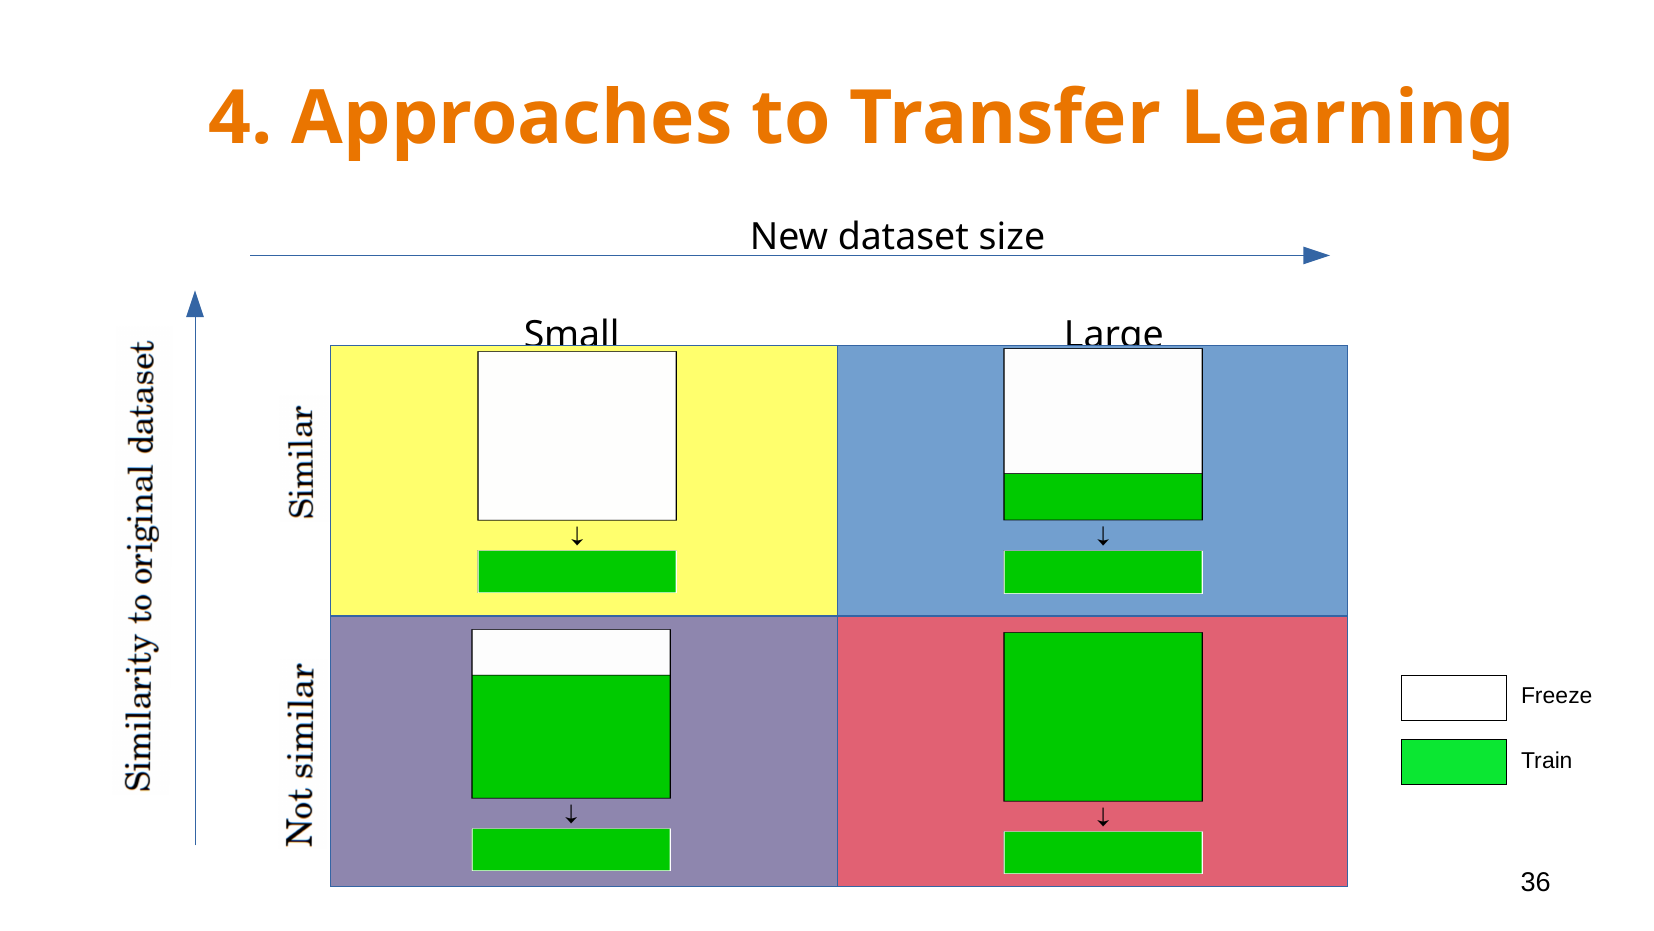

# 4. Approaches to Transfer Learning
New dataset size
Small
Large
Freeze
Train